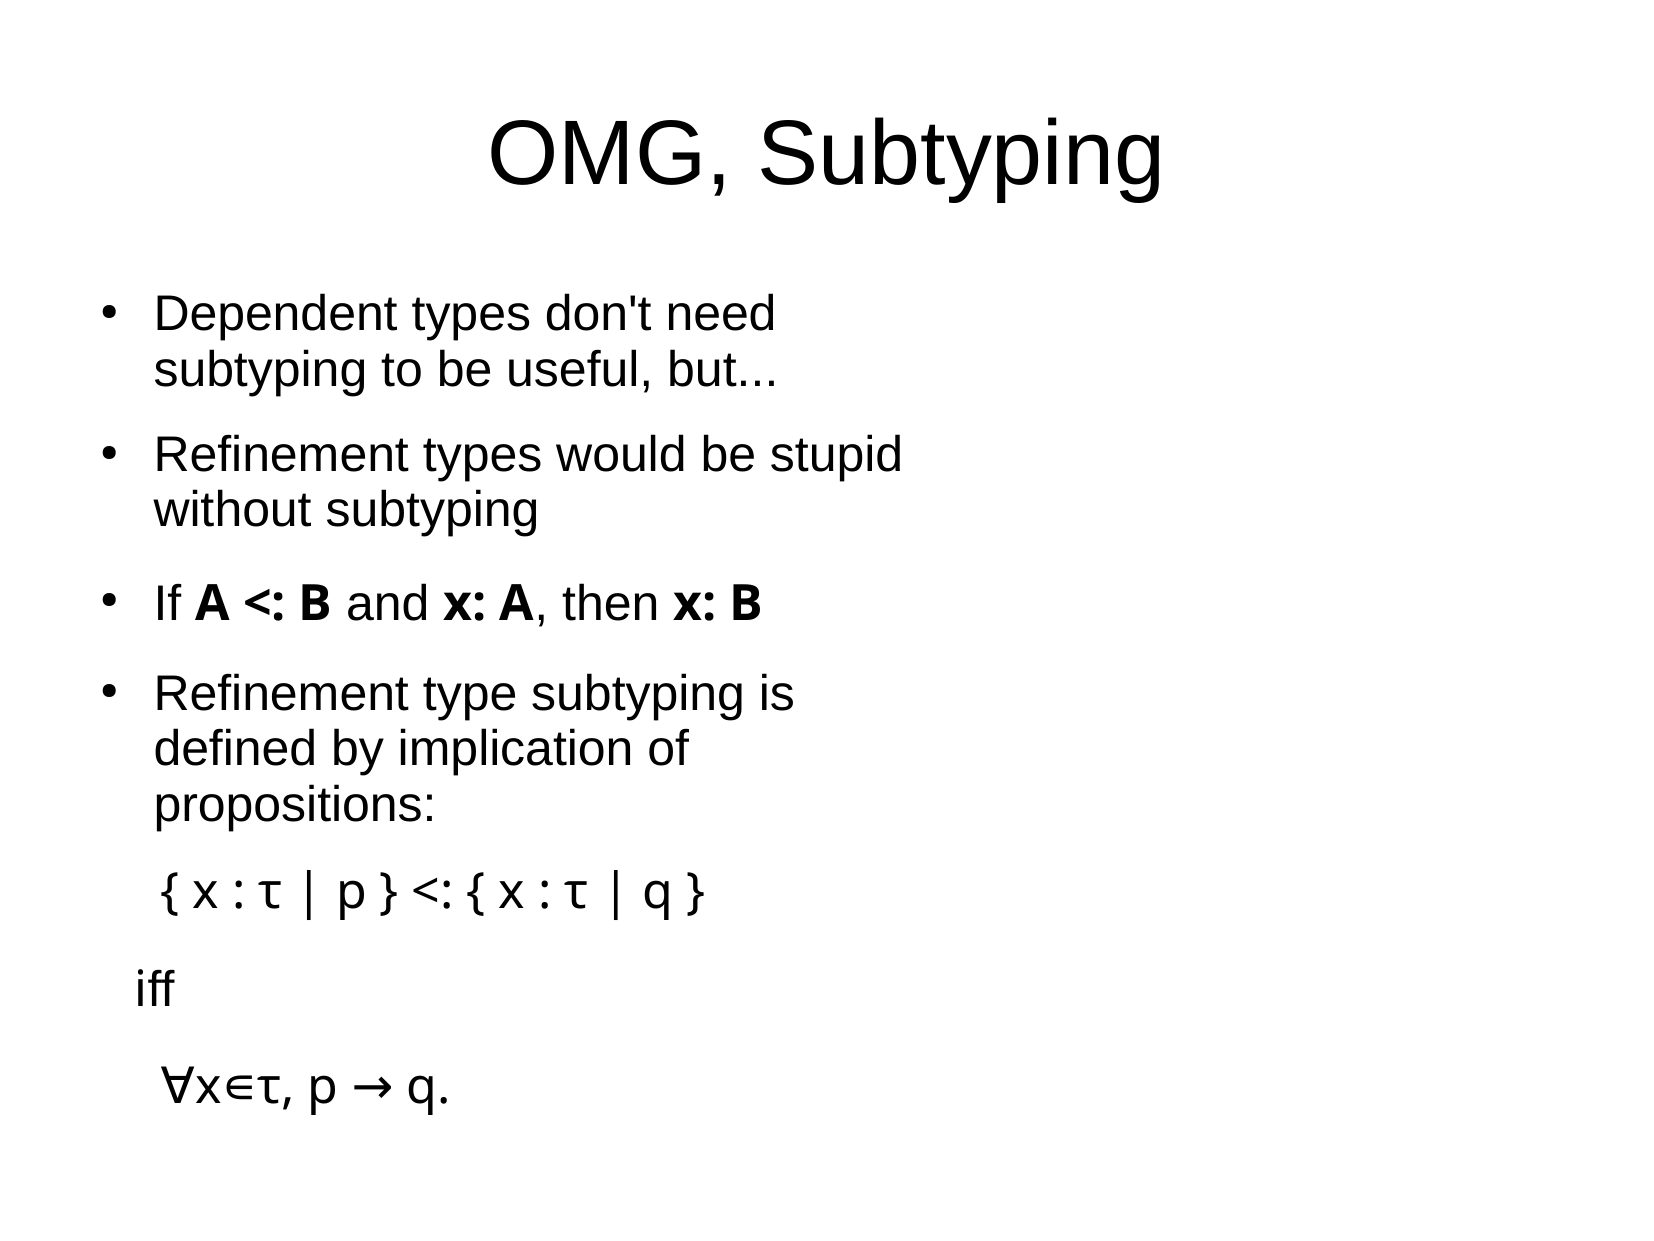

# OMG, Subtyping
Dependent types don't need subtyping to be useful, but...
Refinement types would be stupid without subtyping
If A <: B and x: A, then x: B
Refinement type subtyping is defined by implication of propositions:
 { x : τ | p } <: { x : τ | q }
 iff
 ∀x∊τ, p → q.